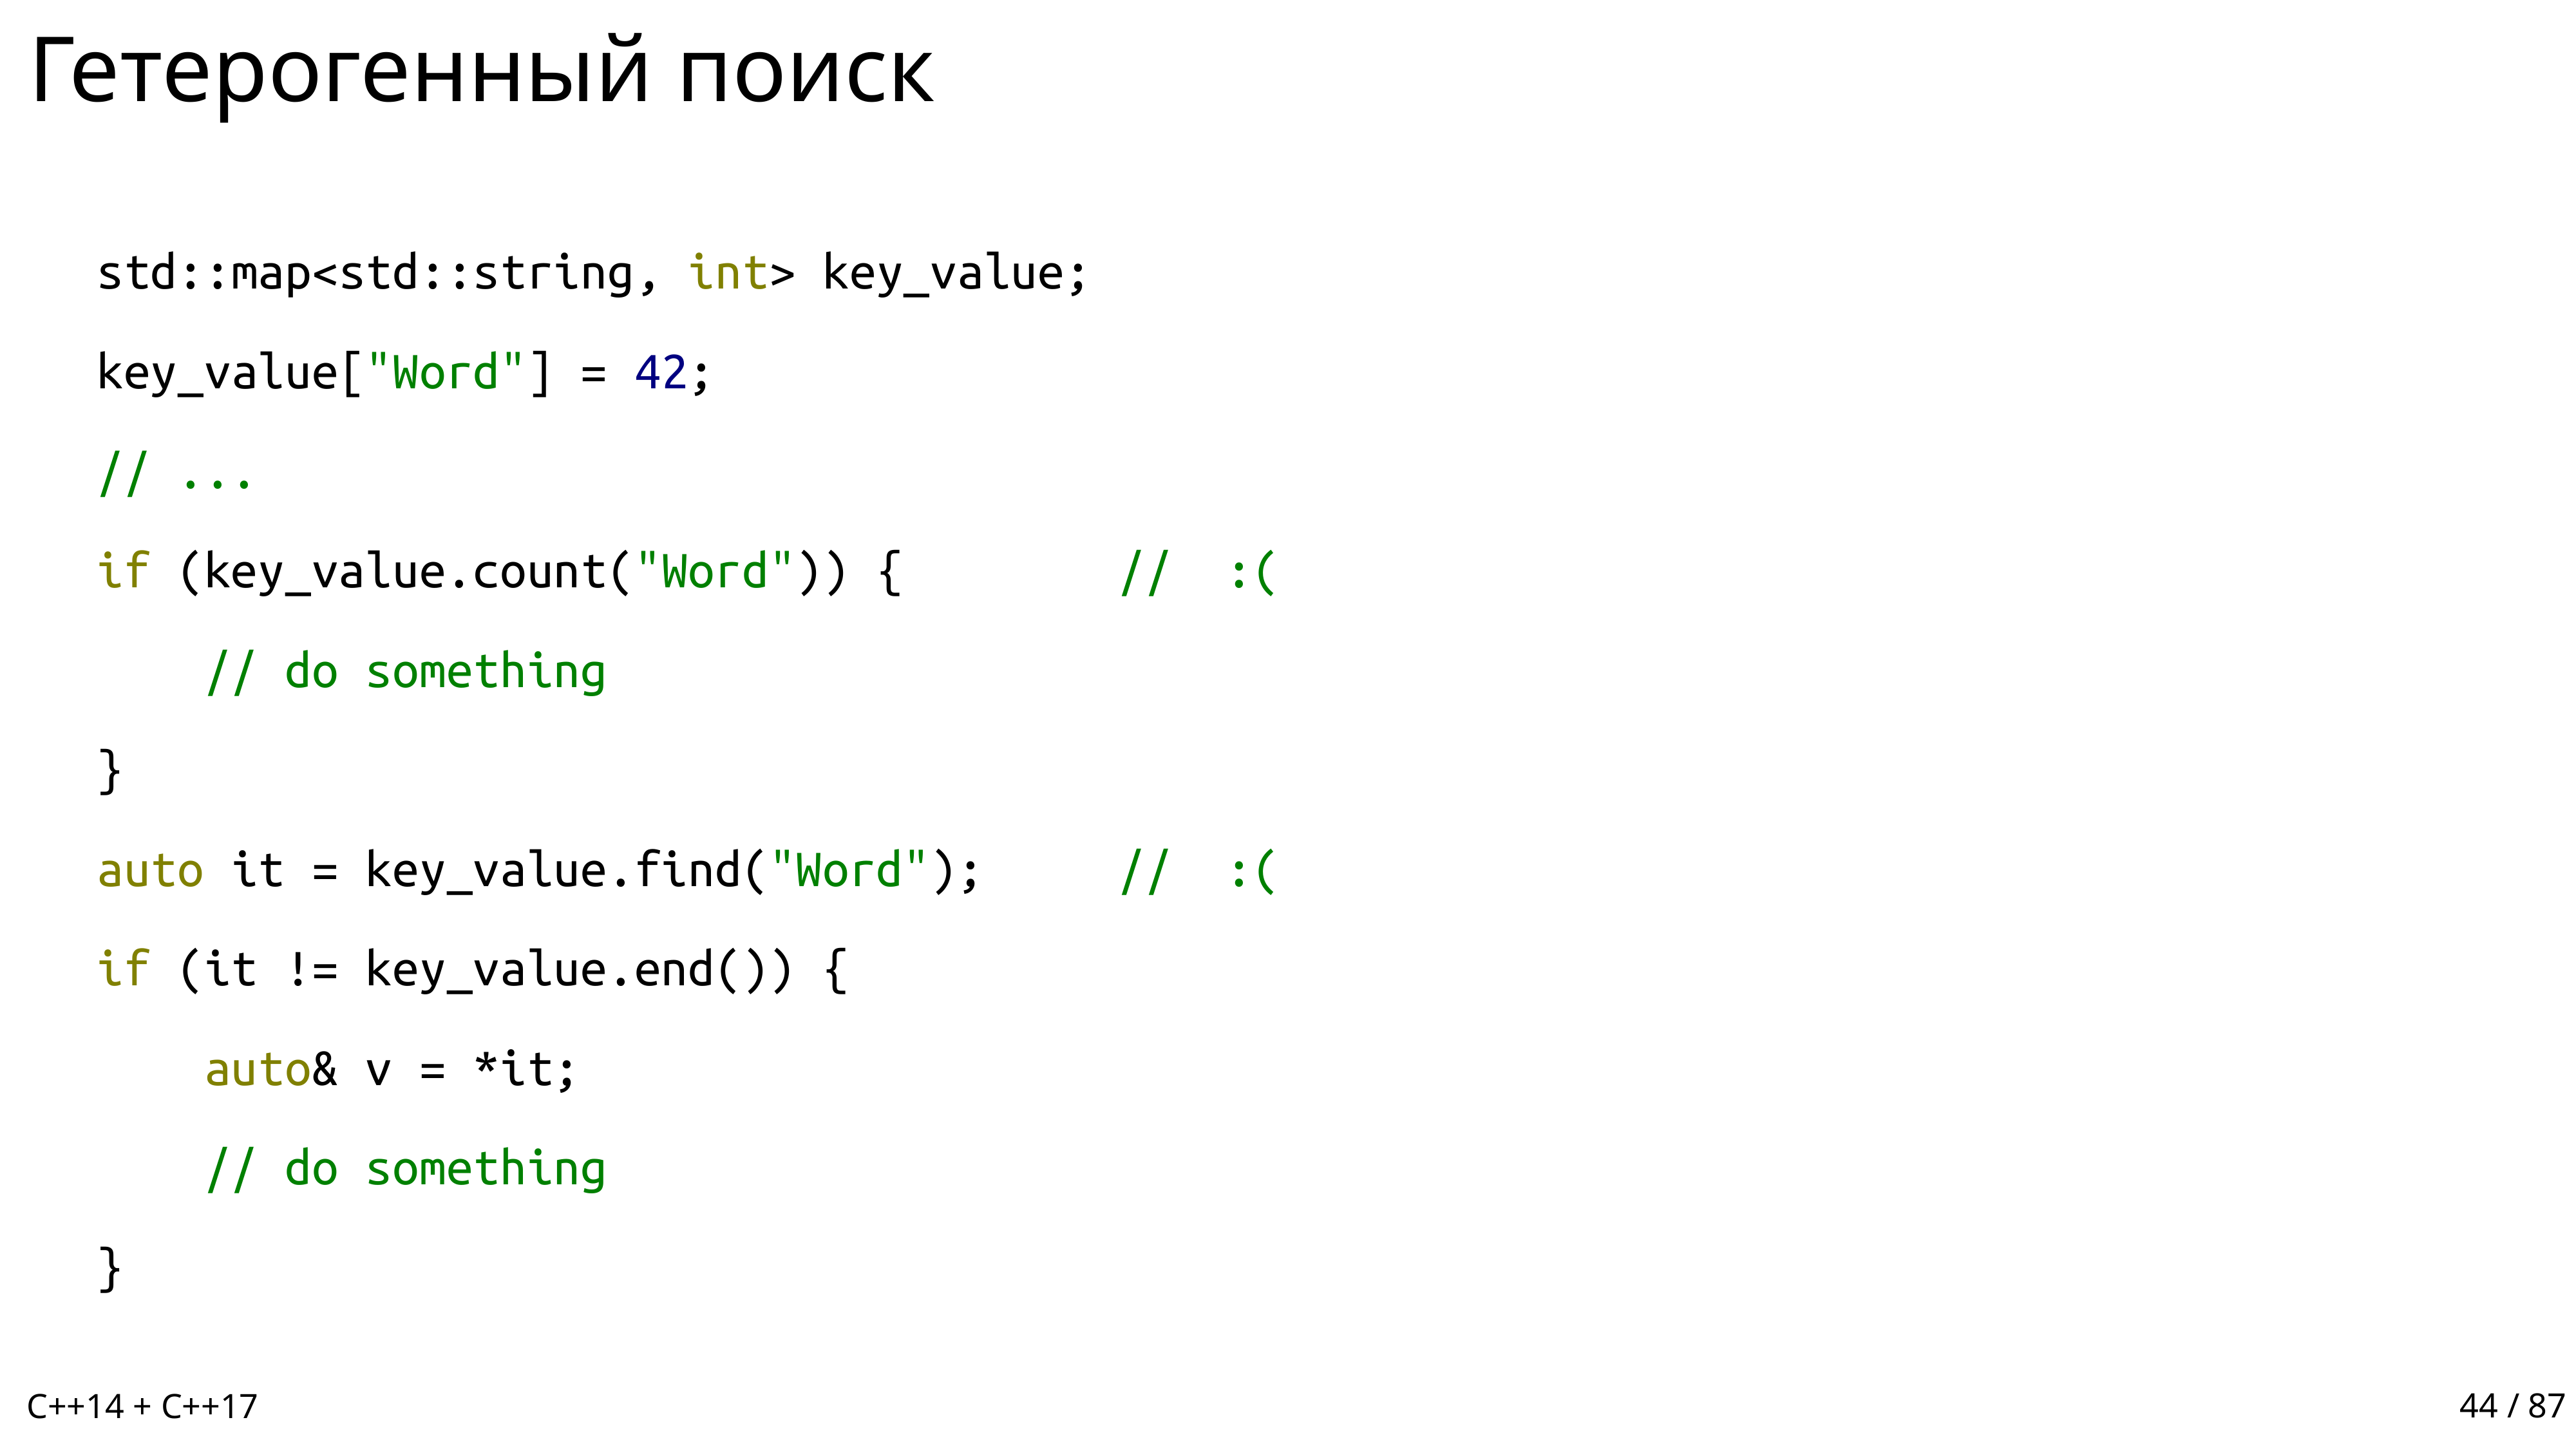

# Гетерогенный поиск
std::map<std::string, int> key_value;
key_value["Word"] = 42;
// ...
if (key_value.count("Word")) { // :(
 // do something
}
auto it = key_value.find("Word"); // :(
if (it != key_value.end()) {
 auto& v = *it;
 // do something
}
C++14 + C++17